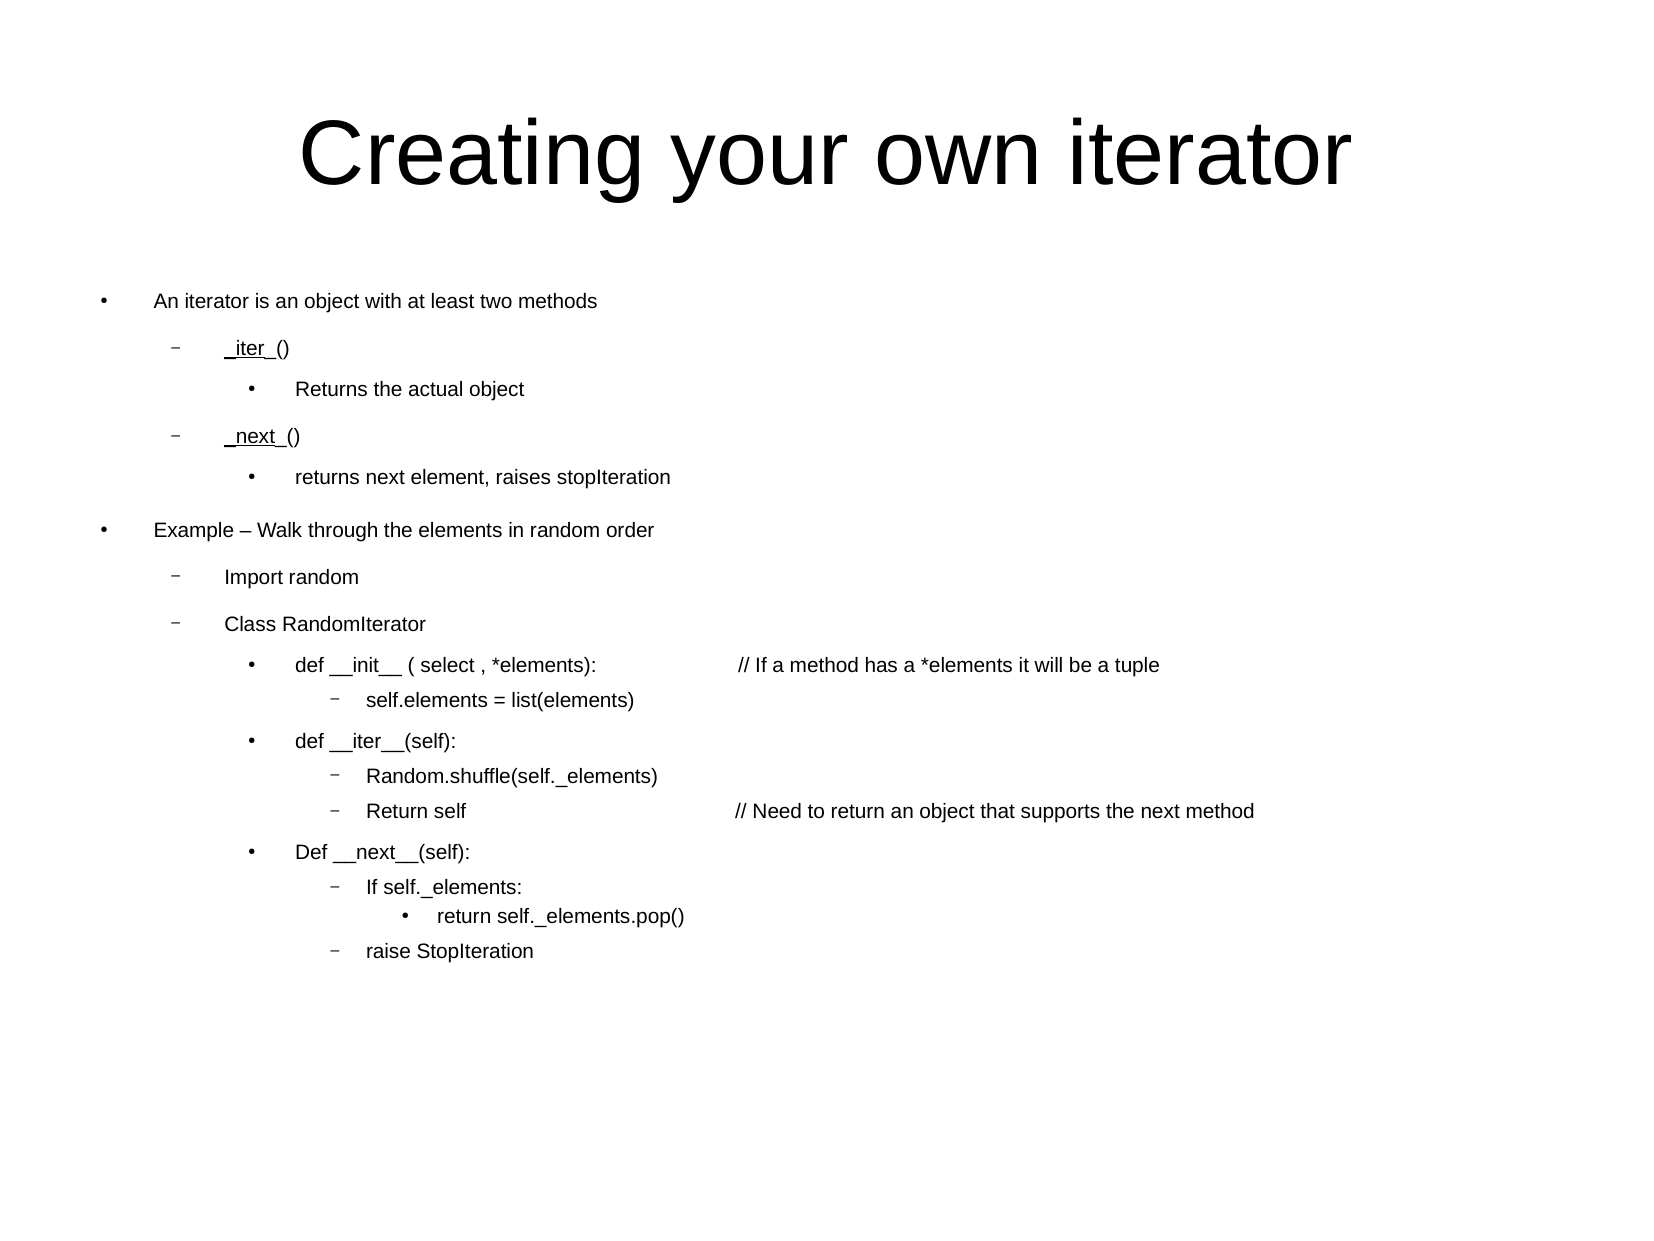

# Creating your own iterator
An iterator is an object with at least two methods
_iter_()
Returns the actual object
_next_()
returns next element, raises stopIteration
Example – Walk through the elements in random order
Import random
Class RandomIterator
def __init__ ( select , *elements):		// If a method has a *elements it will be a tuple
self.elements = list(elements)
def __iter__(self):
Random.shuffle(self._elements)
Return self				// Need to return an object that supports the next method
Def __next__(self):
If self._elements:
return self._elements.pop()
raise StopIteration